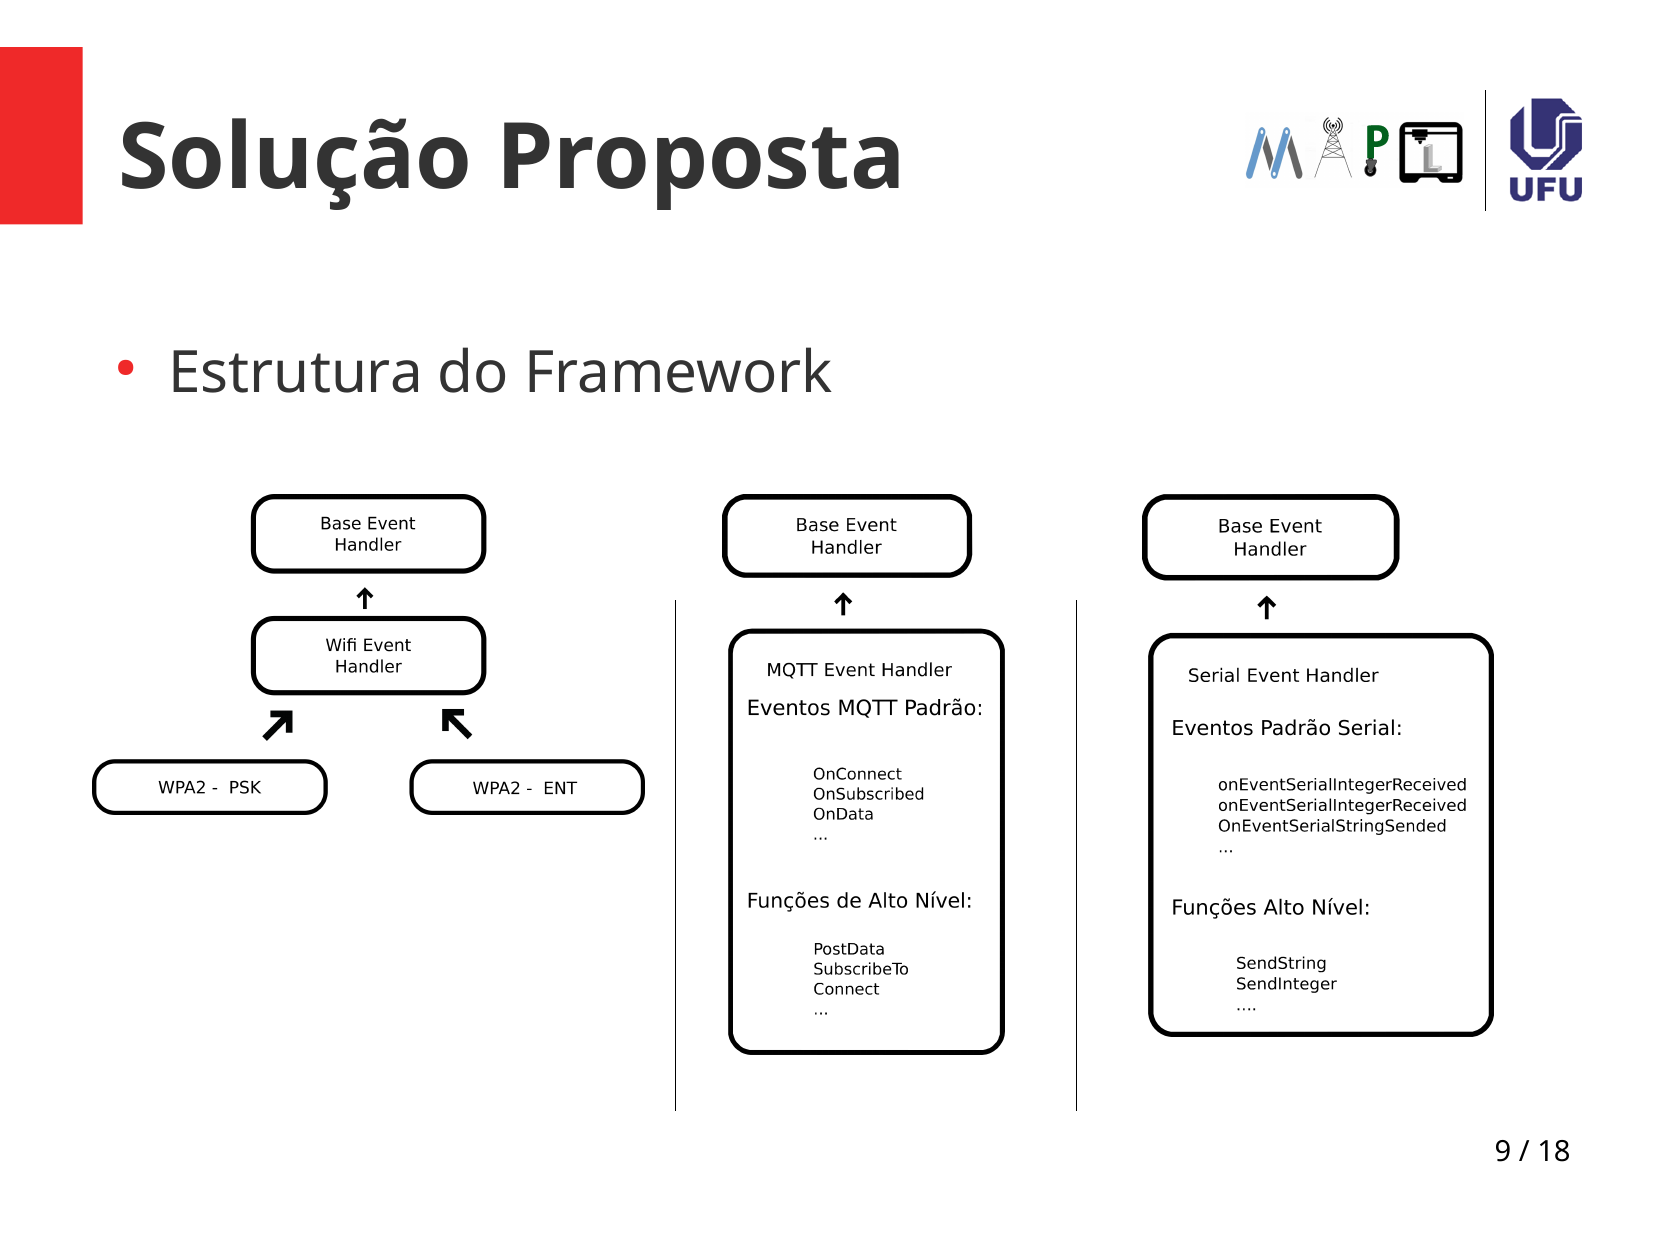

# Solução Proposta
Estrutura do Framework
9